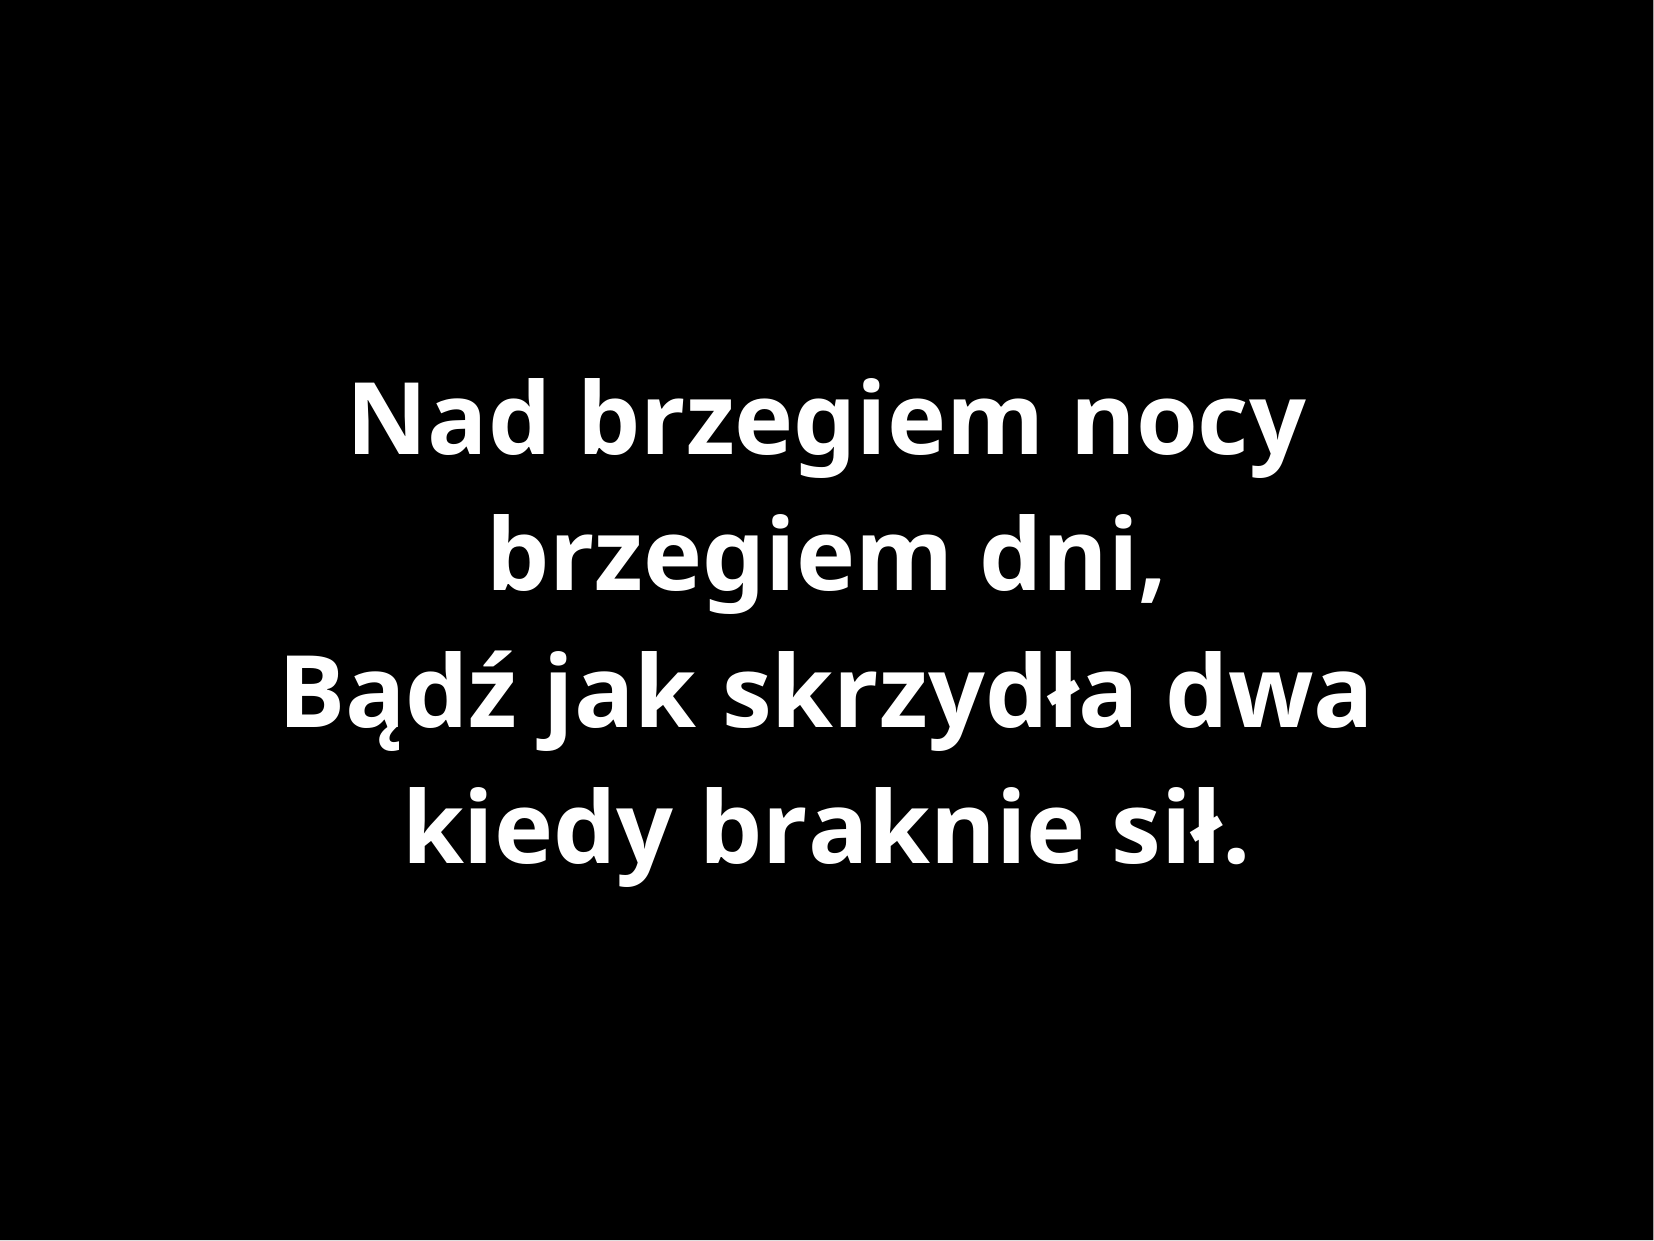

# Nad brzegiem nocy brzegiem dni, Bądź jak skrzydła dwa kiedy braknie sił.